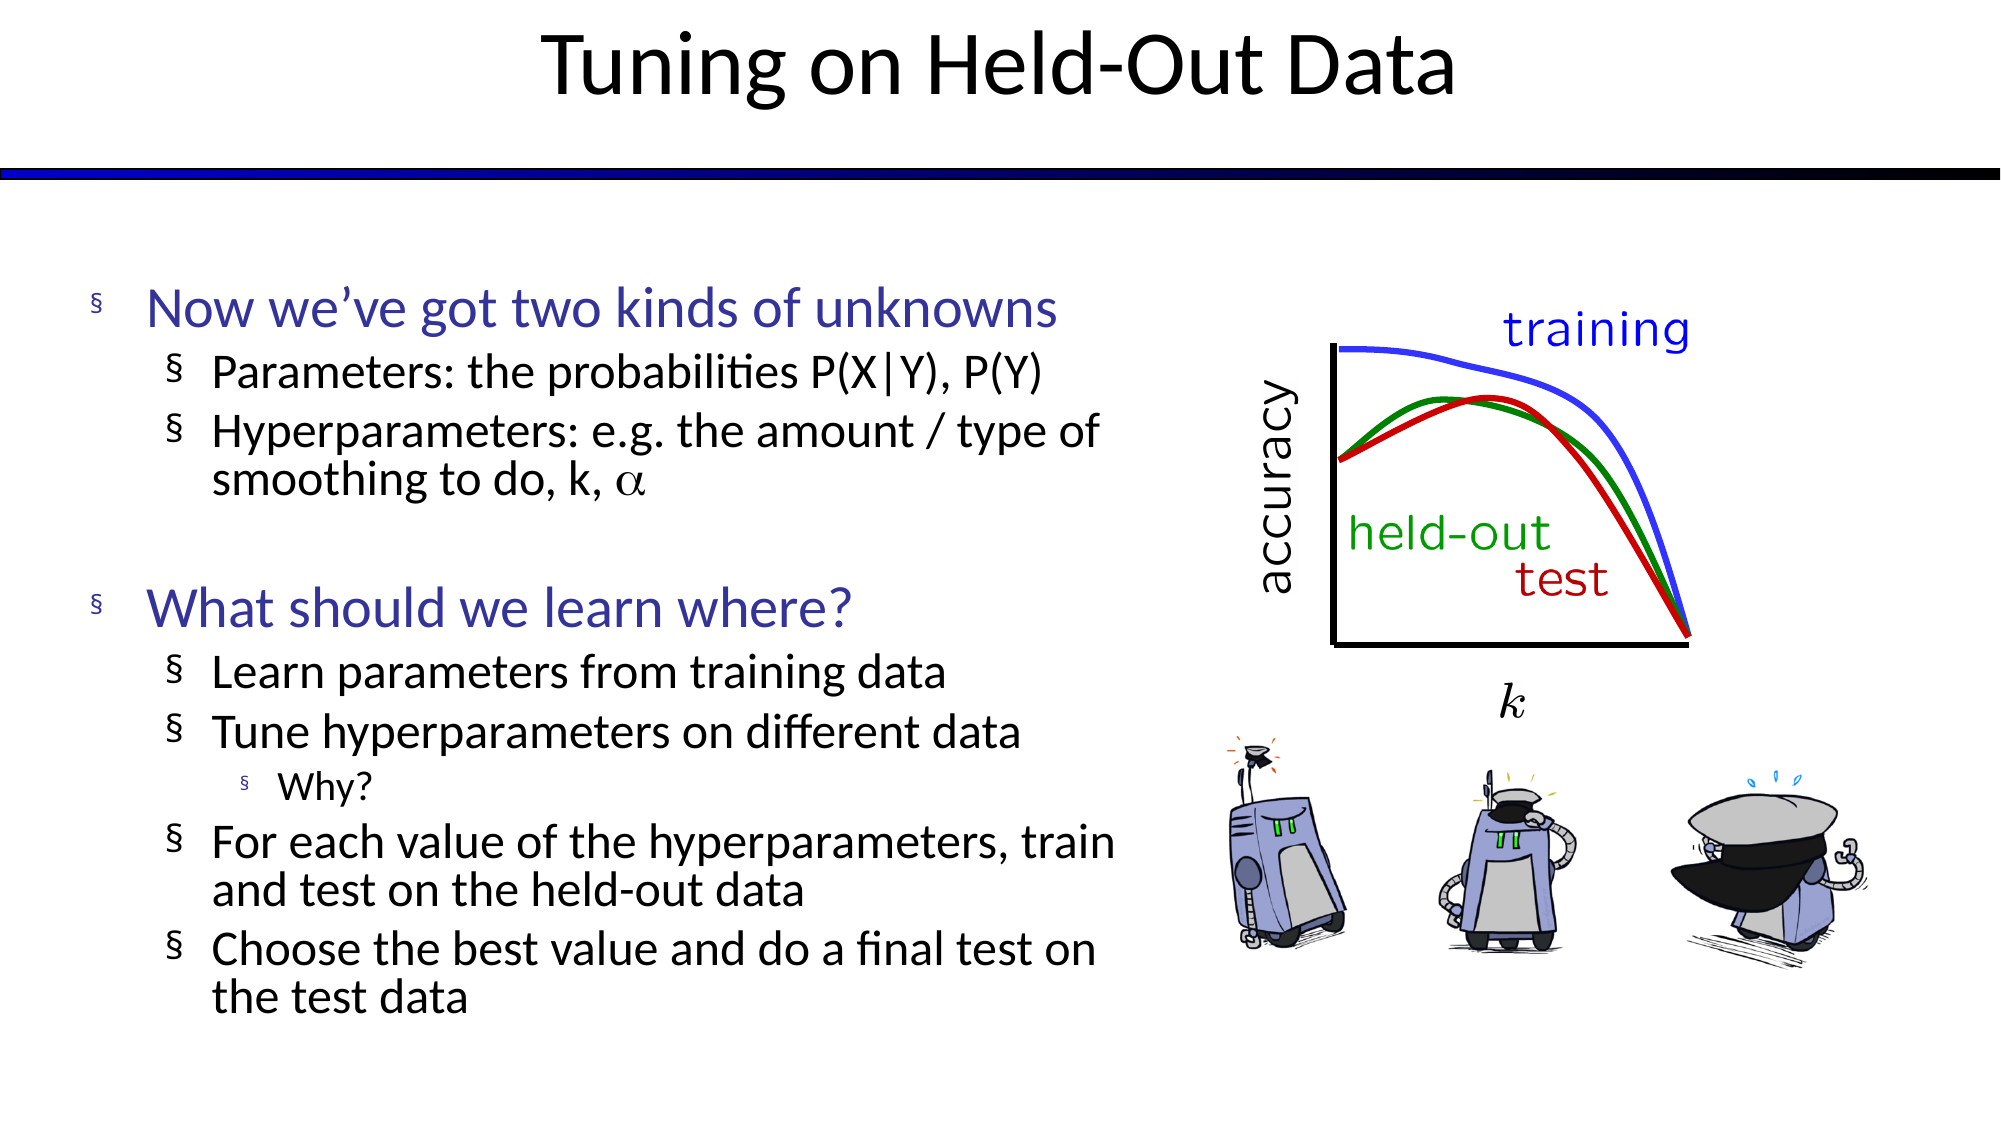

# Tuning on Held-Out Data
Now we’ve got two kinds of unknowns
Parameters: the probabilities P(X|Y), P(Y)
Hyperparameters: e.g. the amount / type of smoothing to do, k, 
What should we learn where?
Learn parameters from training data
Tune hyperparameters on different data
Why?
For each value of the hyperparameters, train and test on the held-out data
Choose the best value and do a final test on the test data